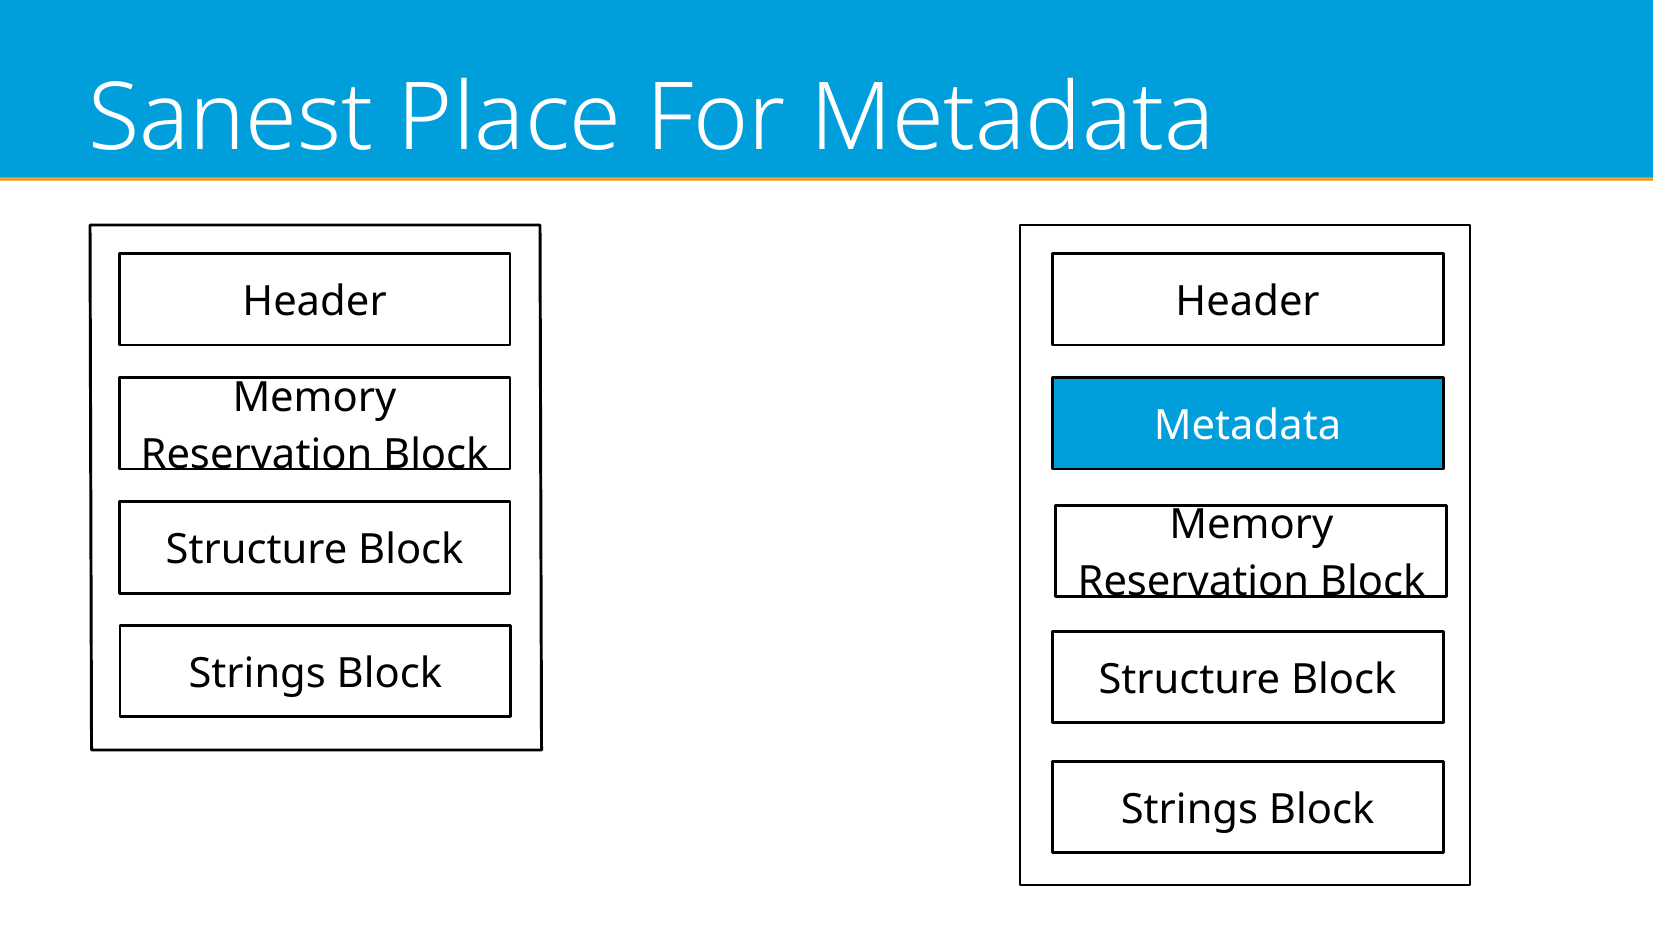

# Sanest Place For Metadata
Header
Header
Memory
Reservation Block
Metadata
Structure Block
Memory
Reservation Block
Strings Block
Structure Block
Strings Block